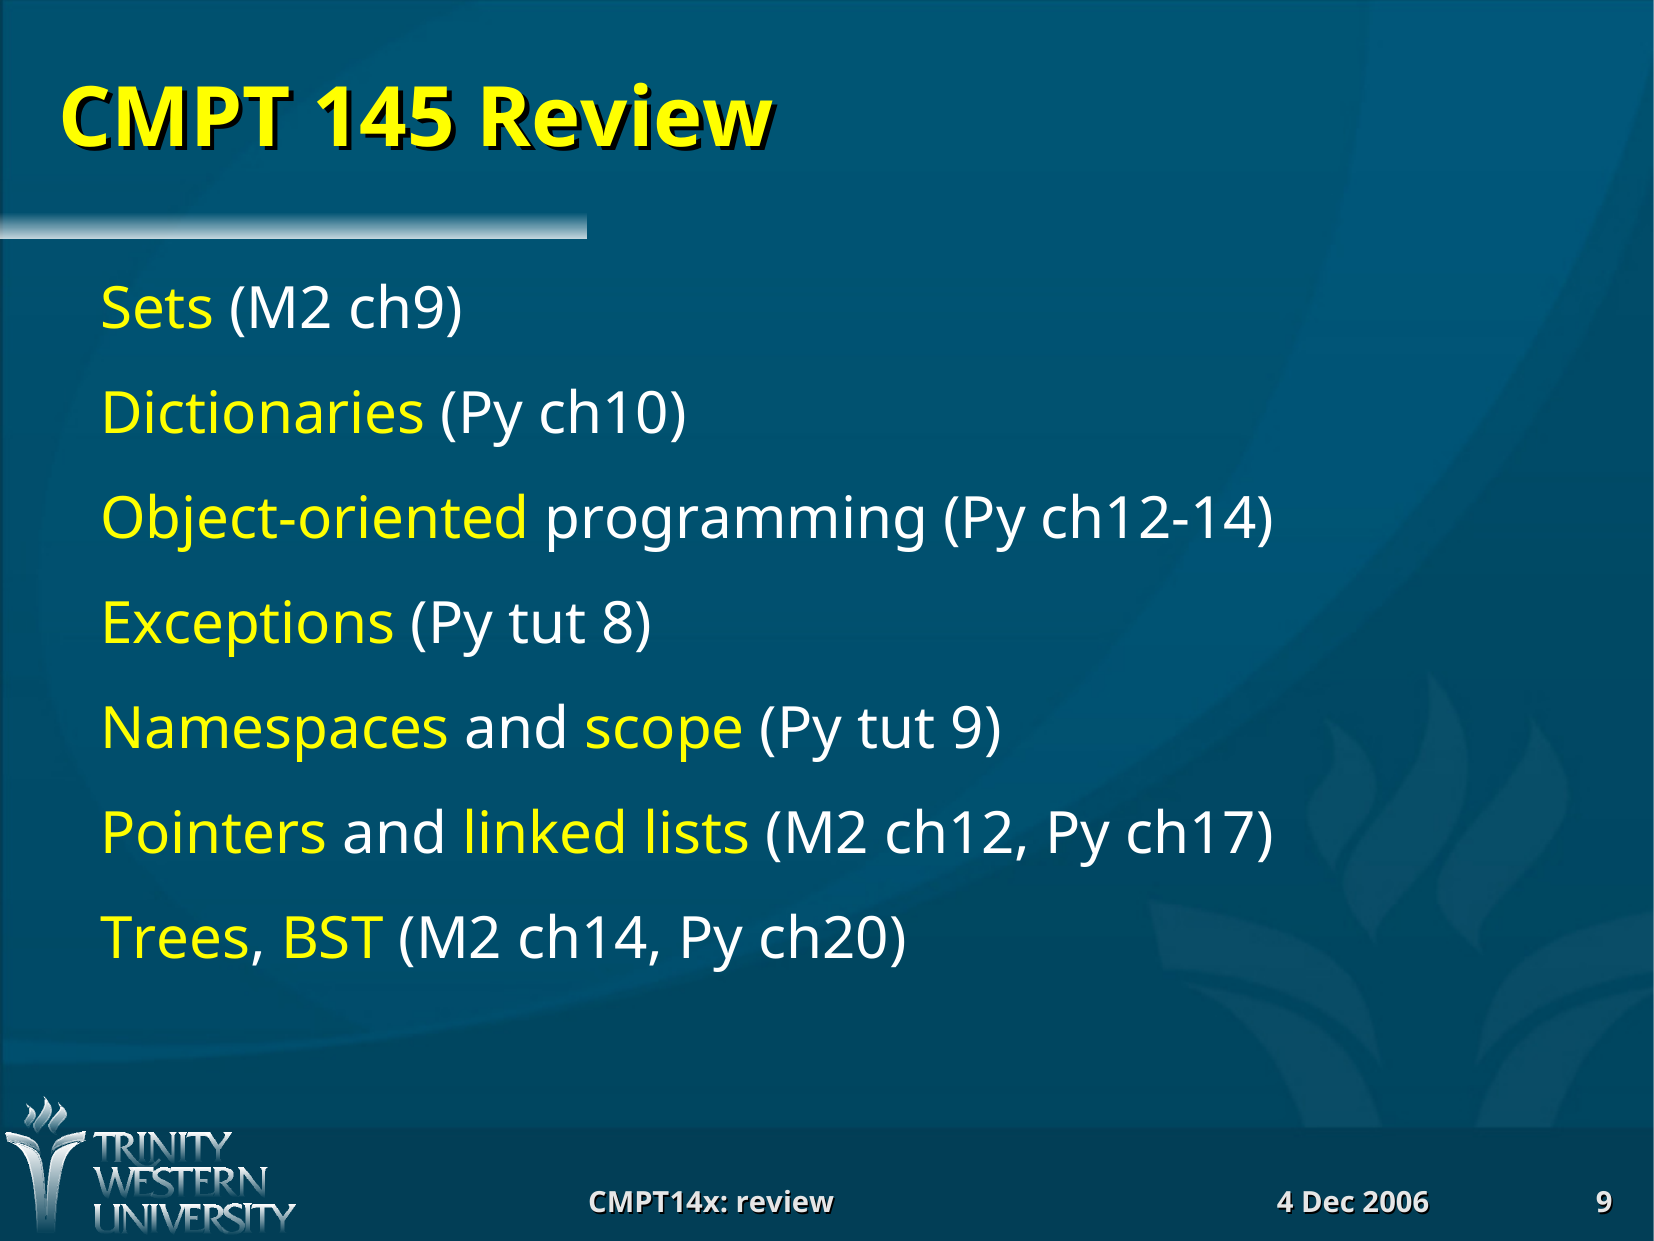

# CMPT 145 Review
Sets (M2 ch9)
Dictionaries (Py ch10)
Object-oriented programming (Py ch12-14)
Exceptions (Py tut 8)
Namespaces and scope (Py tut 9)
Pointers and linked lists (M2 ch12, Py ch17)
Trees, BST (M2 ch14, Py ch20)
CMPT14x: review
4 Dec 2006
9